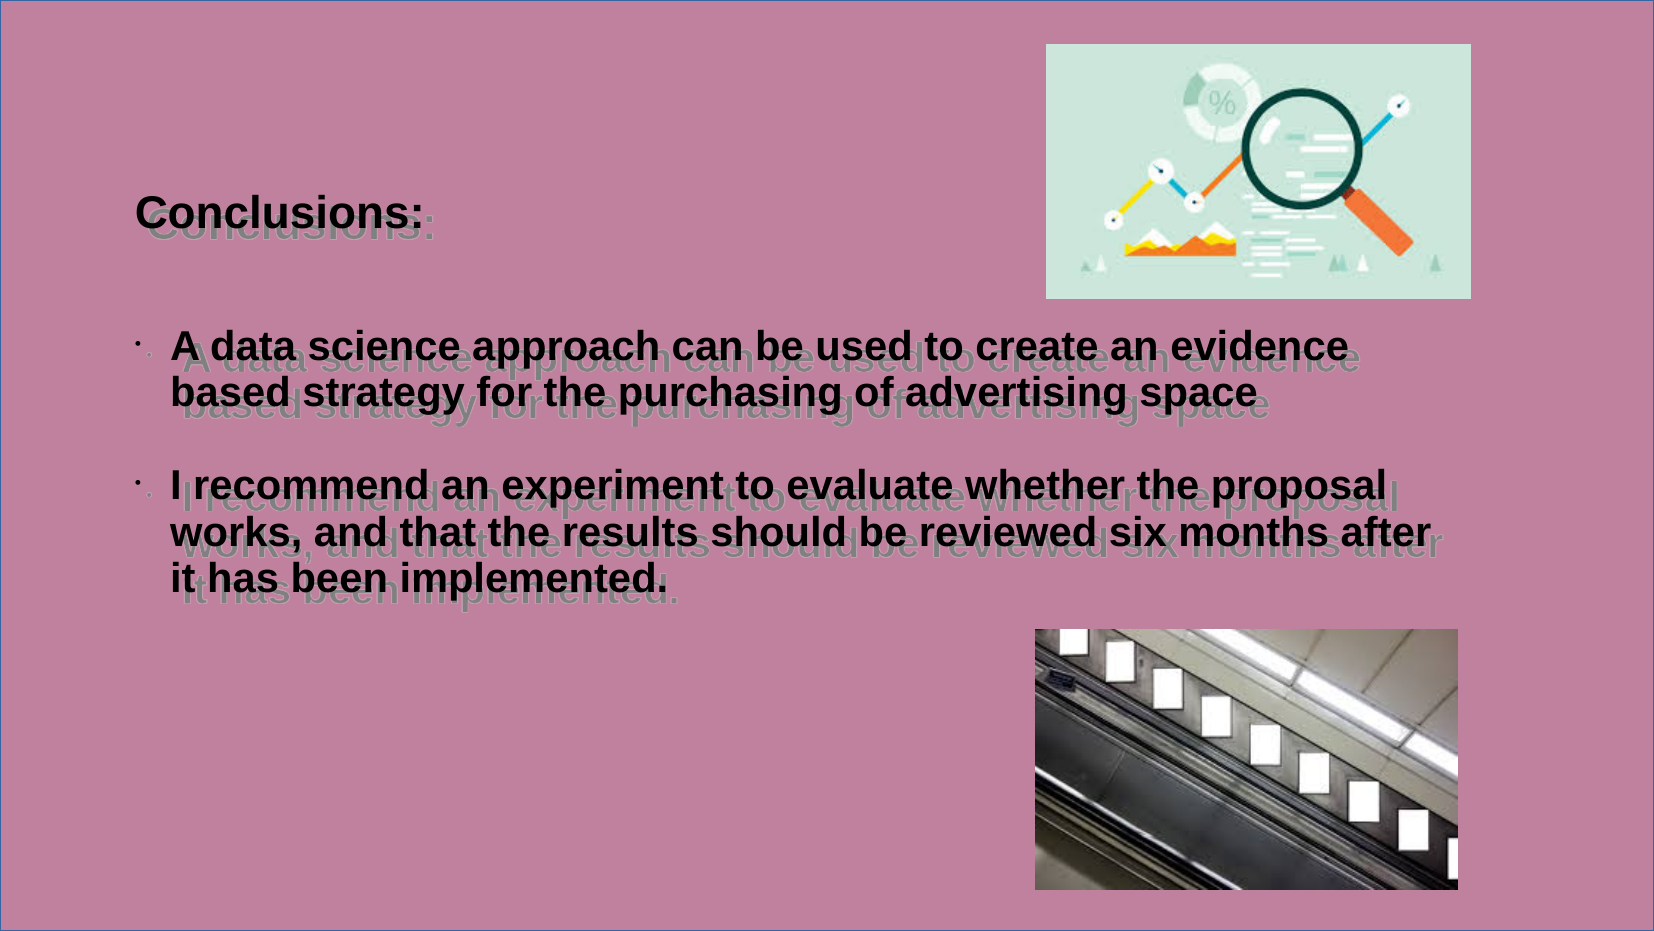

Conclusions:
A data science approach can be used to create an evidence based strategy for the purchasing of advertising space
I recommend an experiment to evaluate whether the proposal works, and that the results should be reviewed six months after it has been implemented.